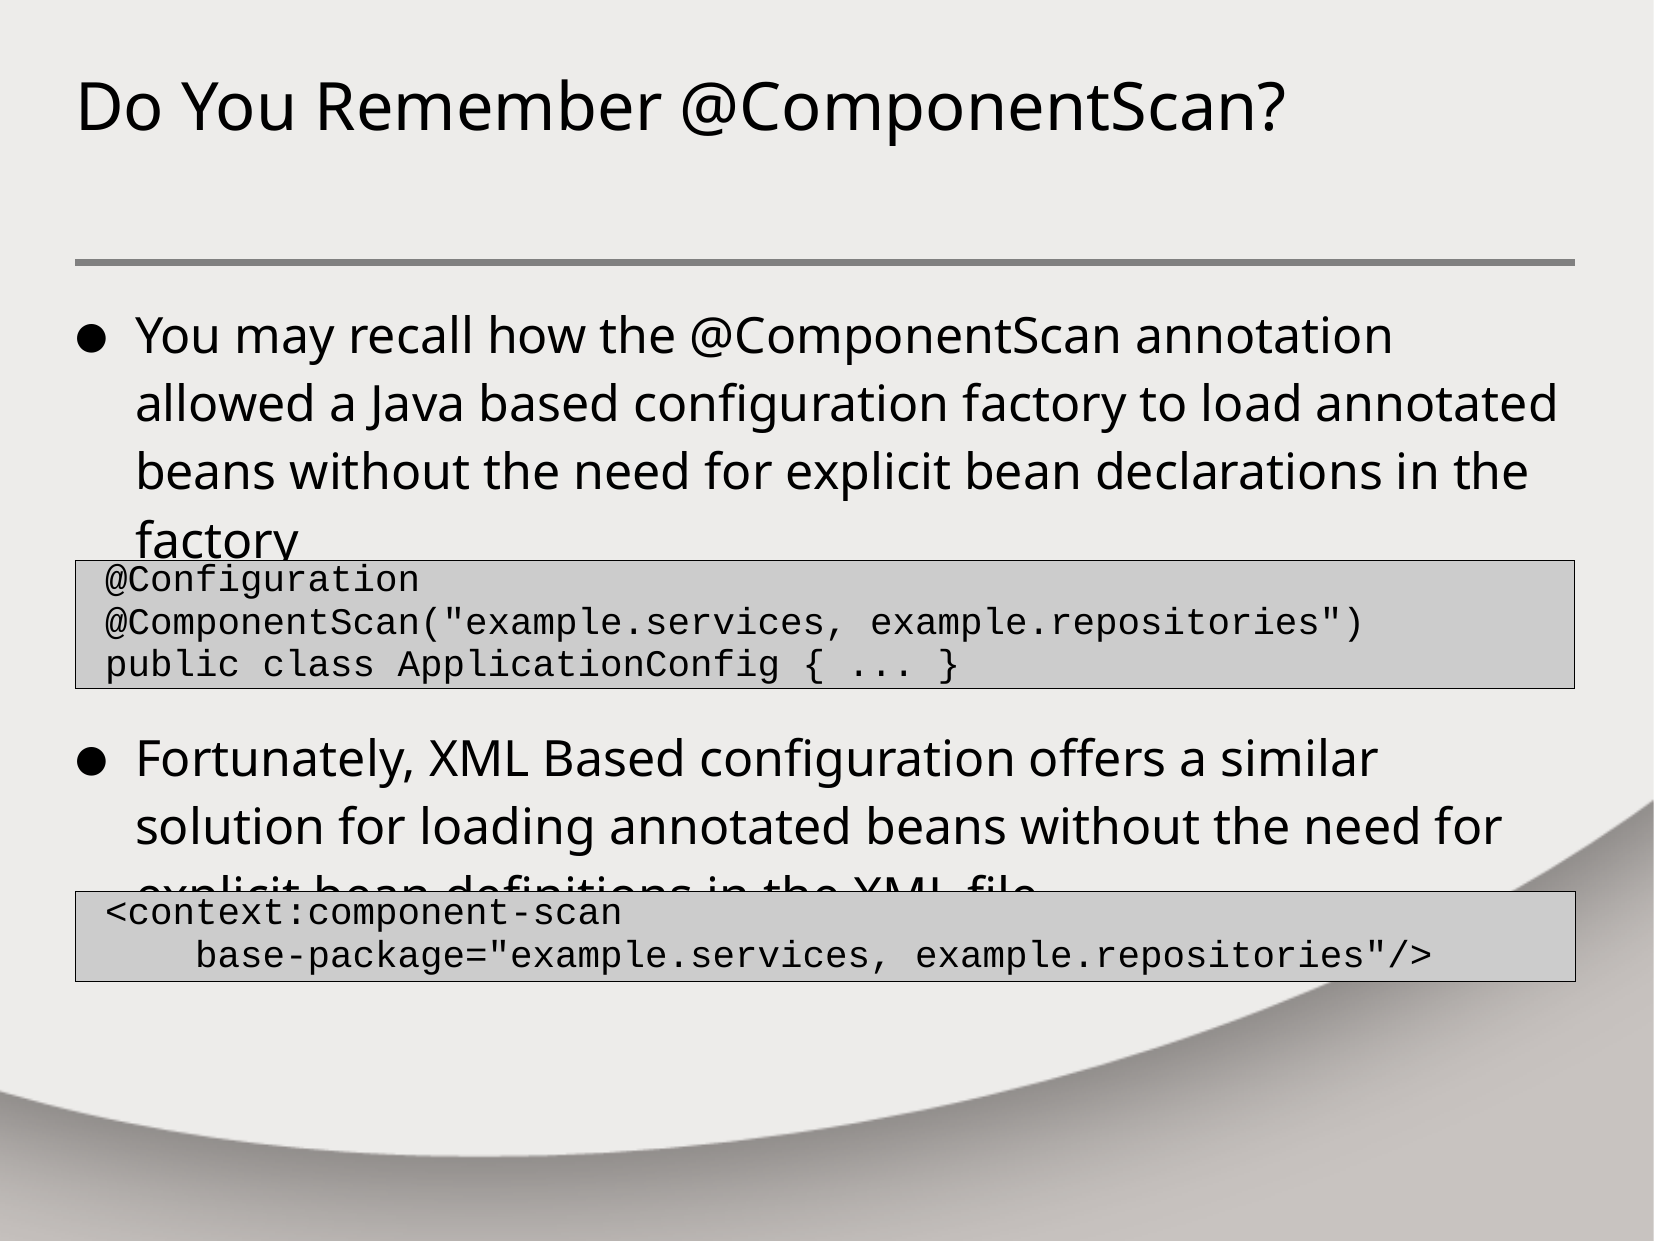

# Do You Remember @ComponentScan?
You may recall how the @ComponentScan annotation allowed a Java based configuration factory to load annotated beans without the need for explicit bean declarations in the factory
Fortunately, XML Based configuration offers a similar solution for loading annotated beans without the need for explicit bean definitions in the XML file
@Configuration
@ComponentScan("example.services, example.repositories")
public class ApplicationConfig { ... }
<context:component-scan
 base-package="example.services, example.repositories"/>